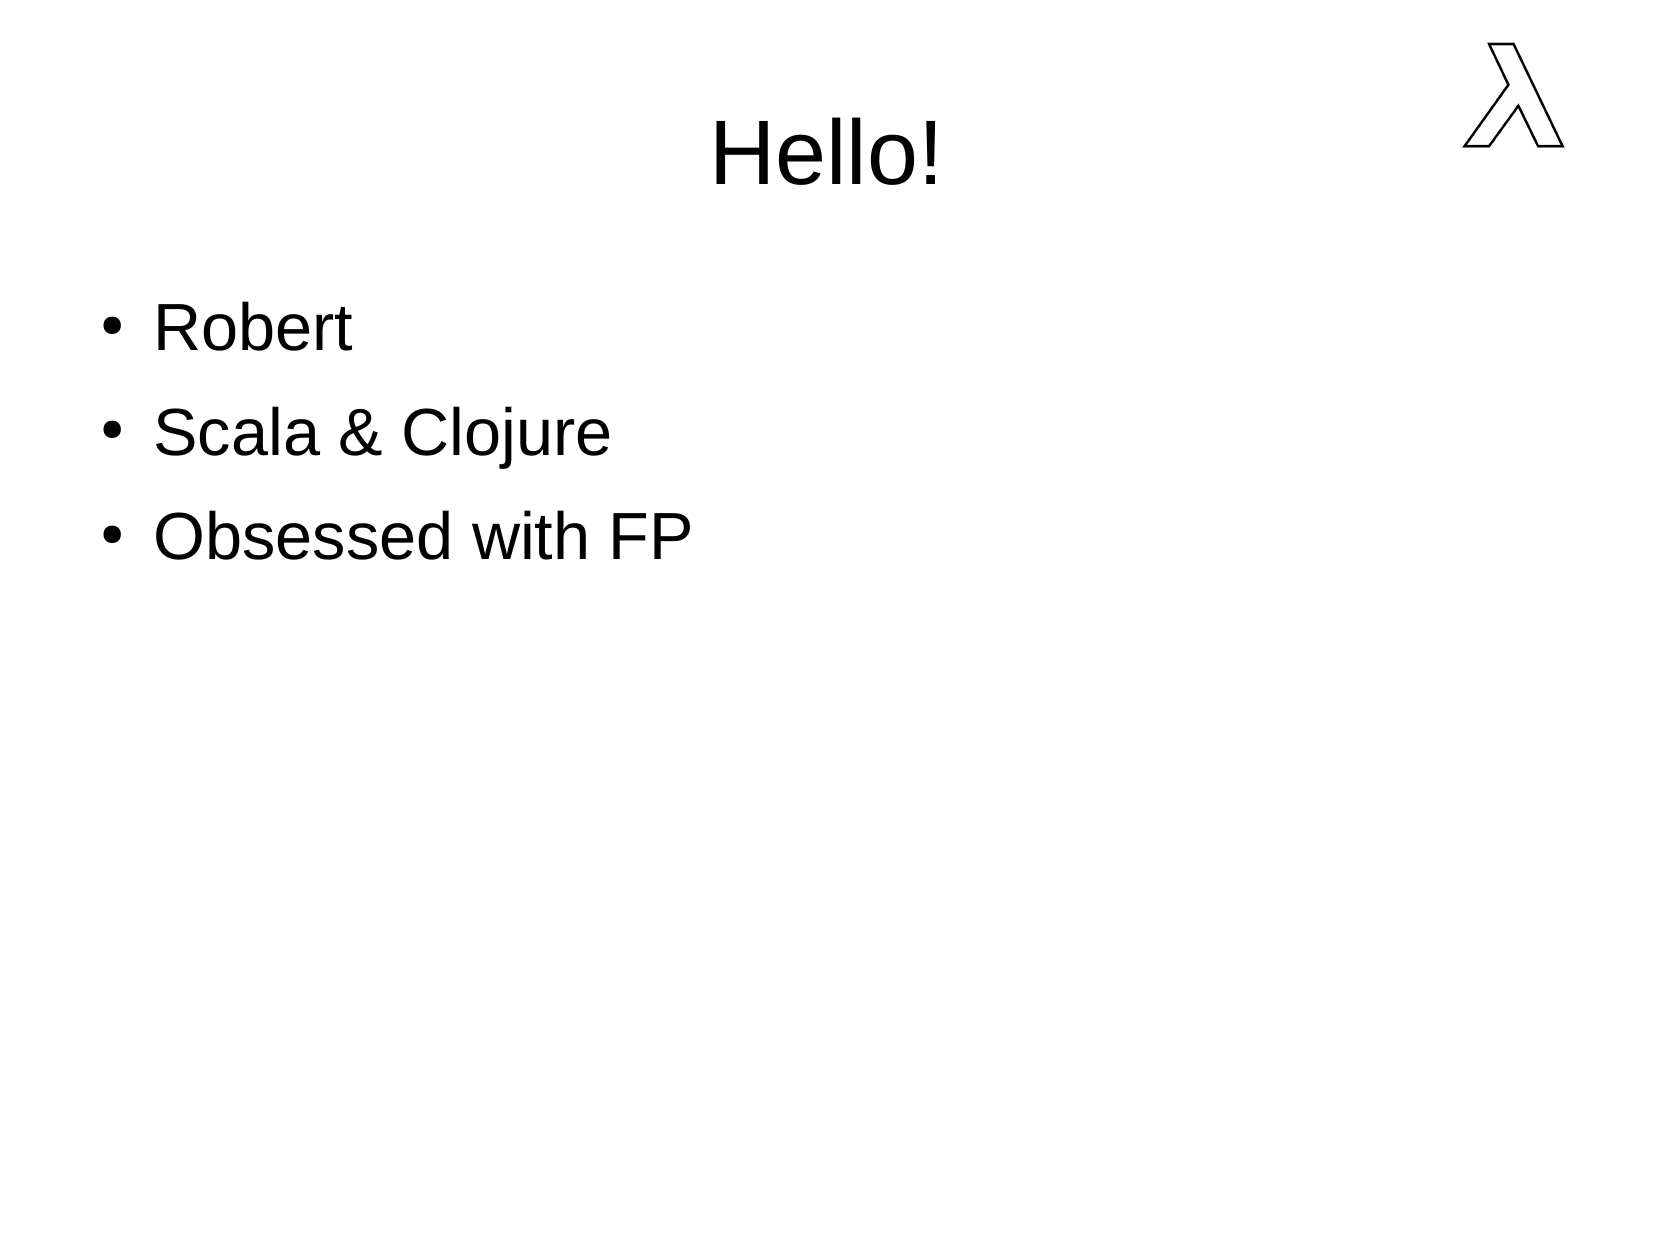

# Hello!
Robert
Scala & Clojure
Obsessed with FP